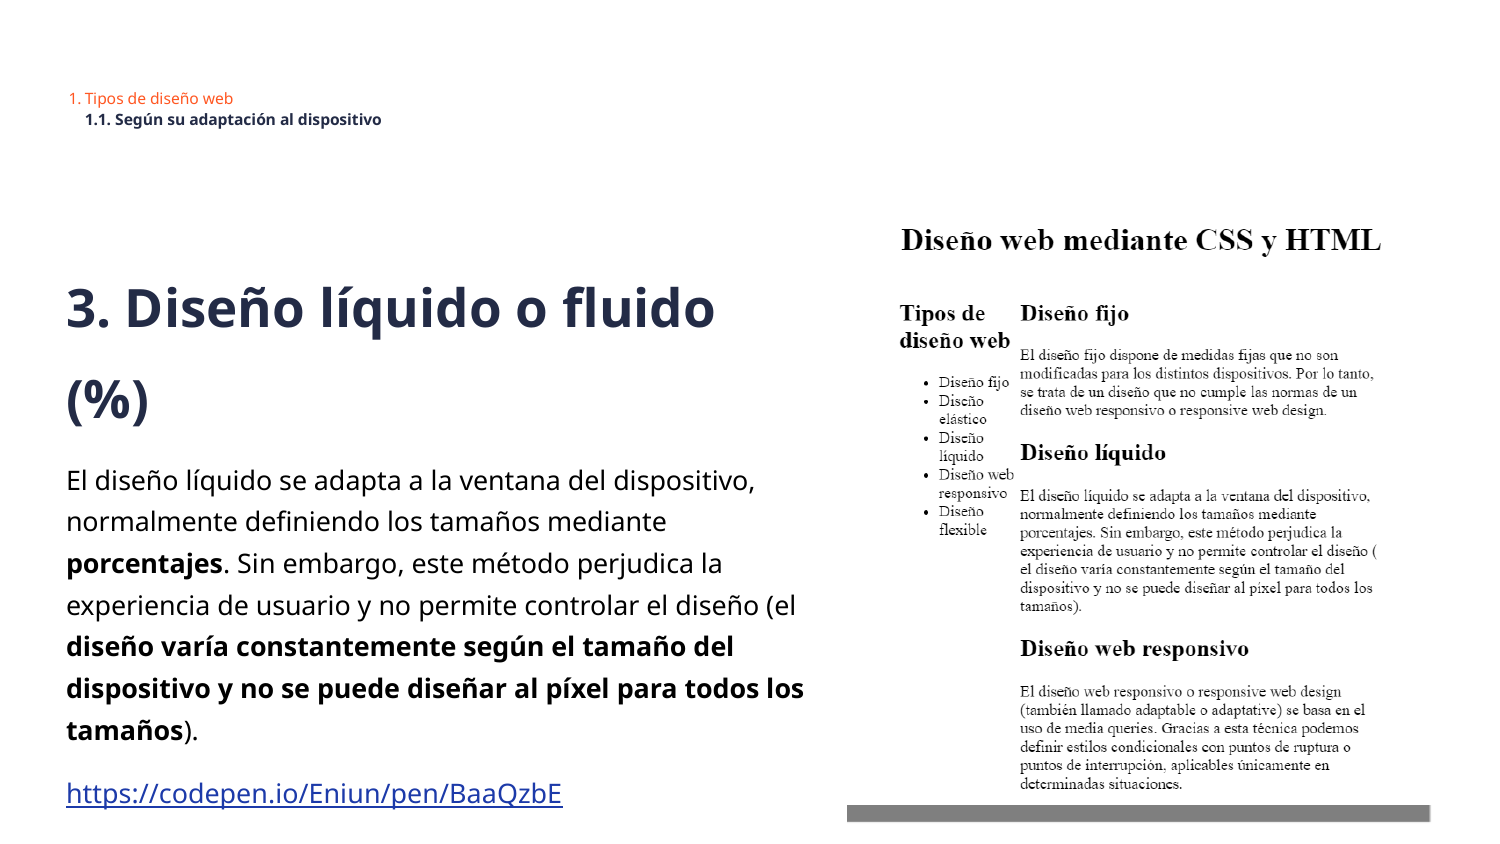

# Tipos de diseño web 1.1. Según su adaptación al dispositivo
3. Diseño líquido o fluido (%)
El diseño líquido se adapta a la ventana del dispositivo, normalmente definiendo los tamaños mediante porcentajes. Sin embargo, este método perjudica la experiencia de usuario y no permite controlar el diseño (el diseño varía constantemente según el tamaño del dispositivo y no se puede diseñar al píxel para todos los tamaños).
https://codepen.io/Eniun/pen/BaaQzbE